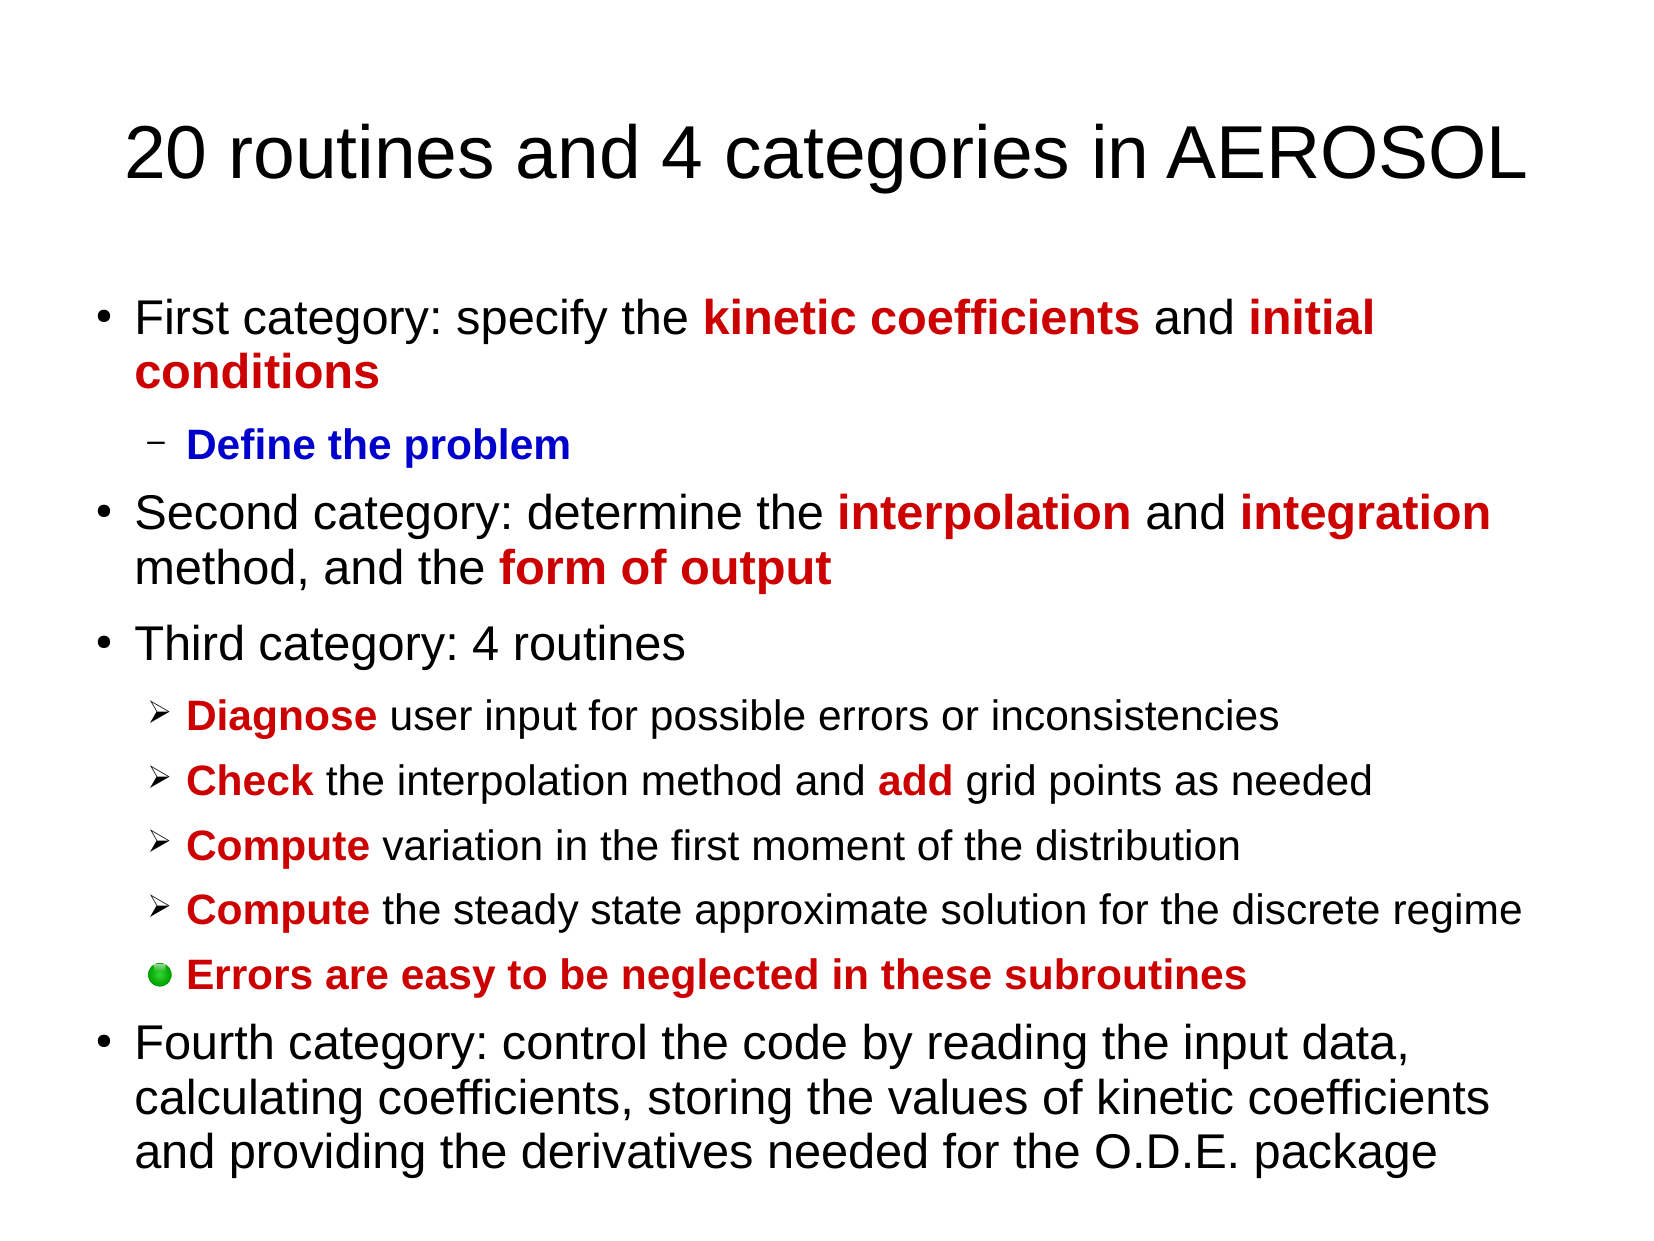

# 20 routines and 4 categories in AEROSOL
First category: specify the kinetic coefficients and initial conditions
Define the problem
Second category: determine the interpolation and integration method, and the form of output
Third category: 4 routines
Diagnose user input for possible errors or inconsistencies
Check the interpolation method and add grid points as needed
Compute variation in the first moment of the distribution
Compute the steady state approximate solution for the discrete regime
Errors are easy to be neglected in these subroutines
Fourth category: control the code by reading the input data, calculating coefficients, storing the values of kinetic coefficients and providing the derivatives needed for the O.D.E. package